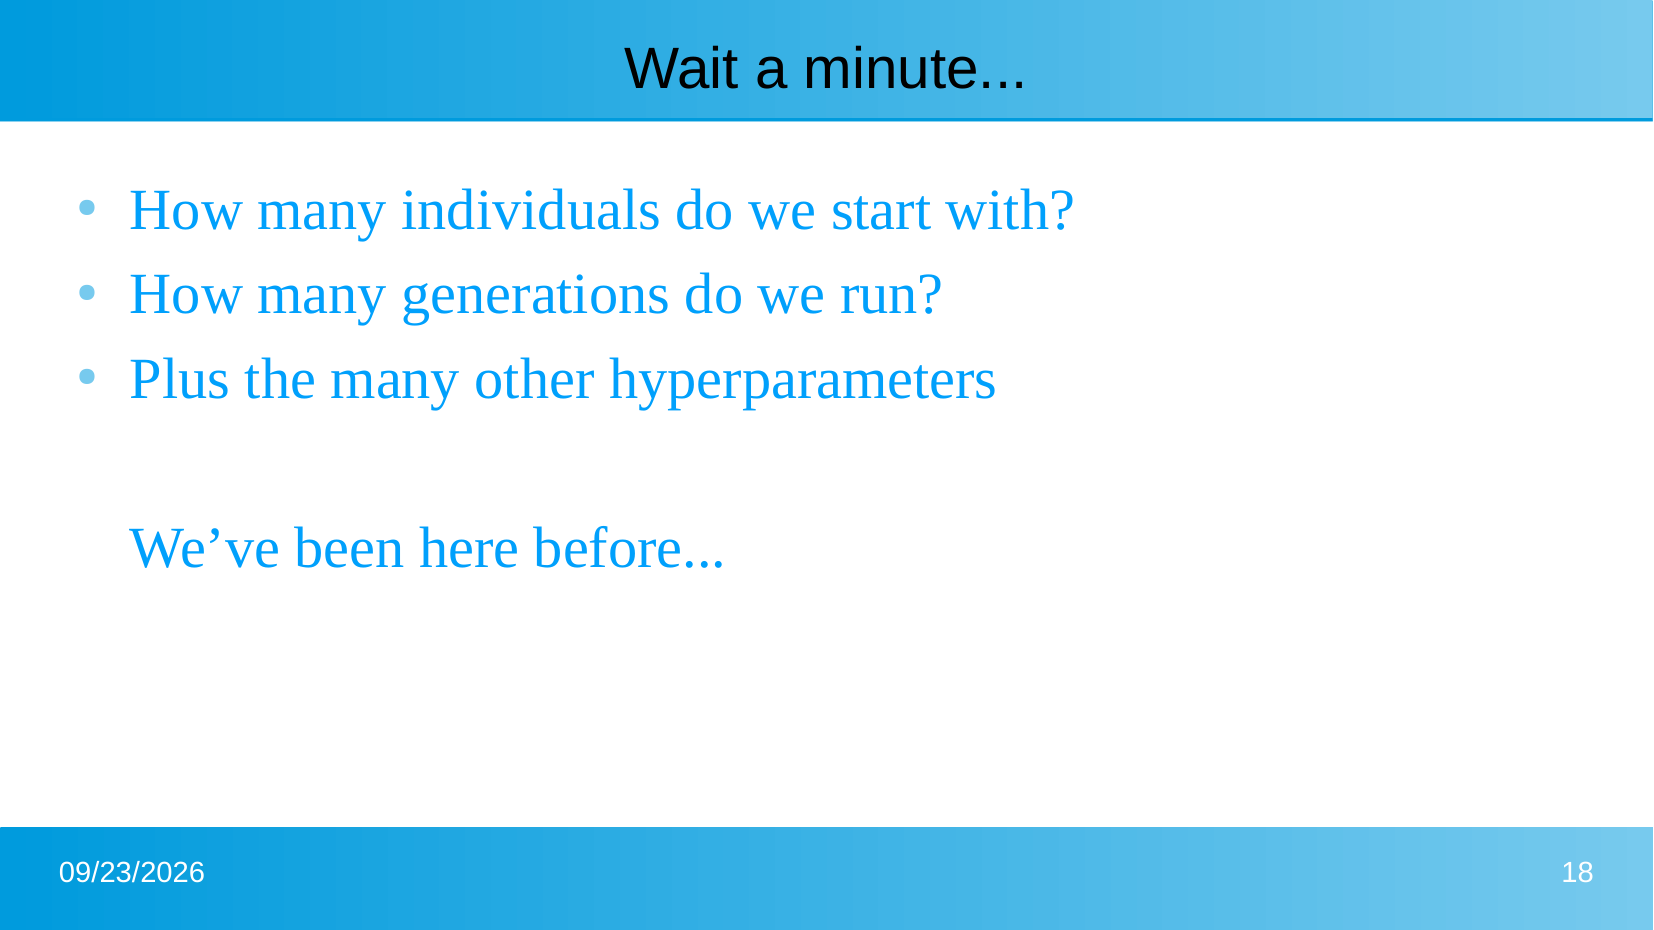

# Wait a minute...
How many individuals do we start with?
How many generations do we run?
Plus the many other hyperparameters
We’ve been here before...
18